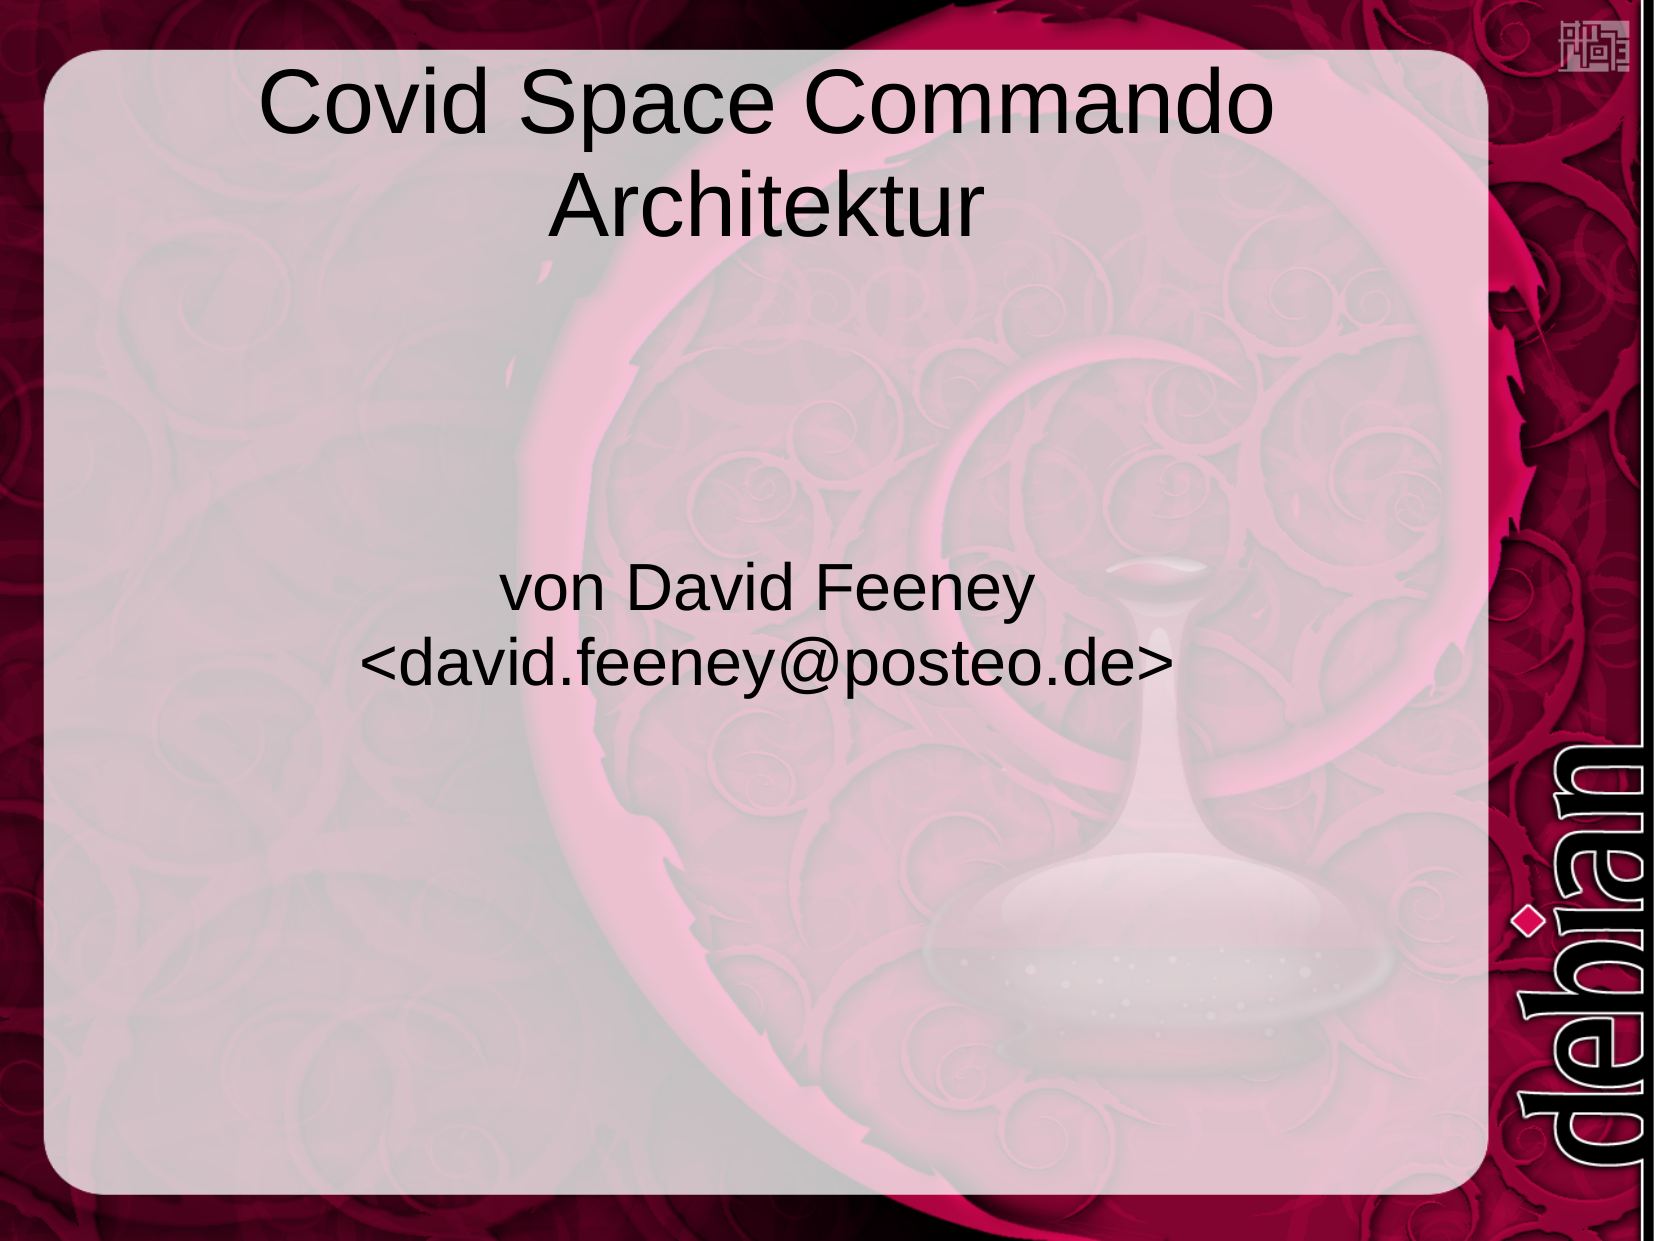

# Covid Space Commando Architektur
von David Feeney
<david.feeney@posteo.de>